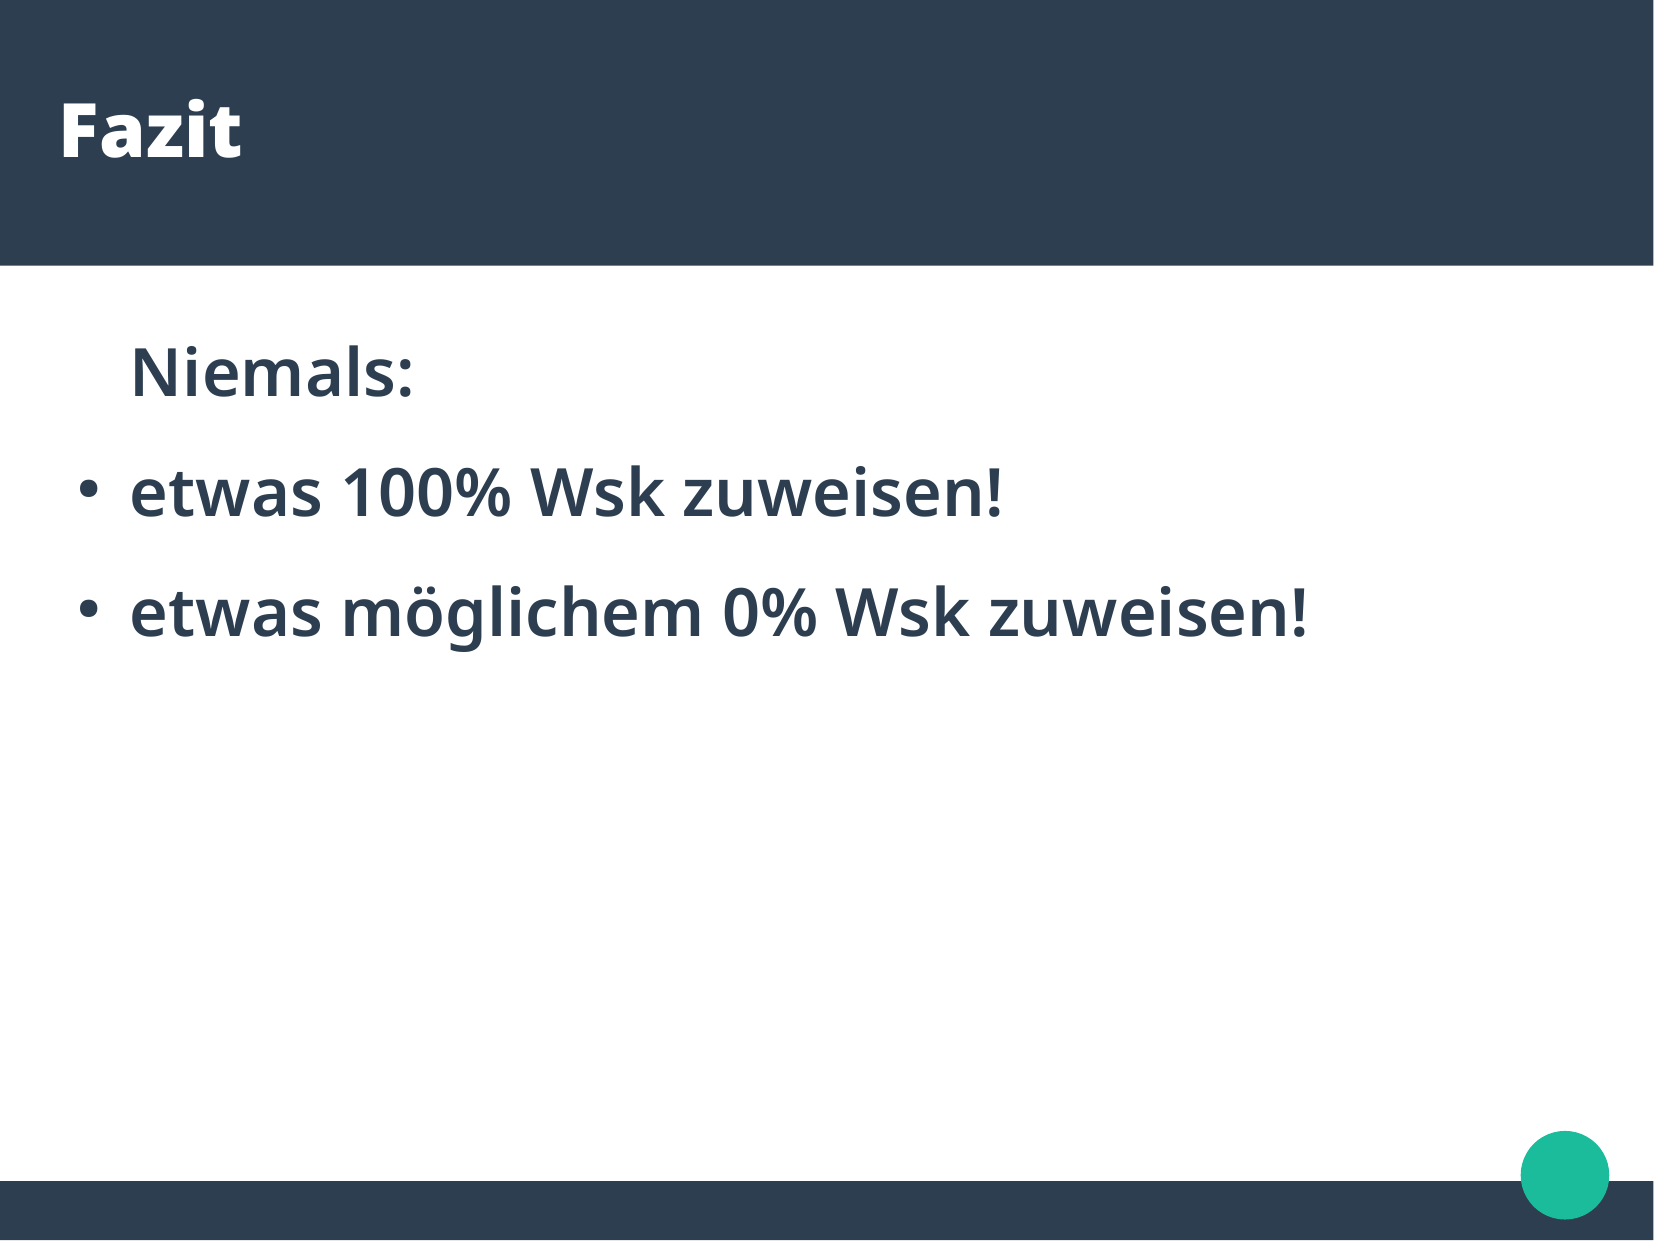

# Fazit
Niemals:
etwas 100% Wsk zuweisen!
etwas möglichem 0% Wsk zuweisen!